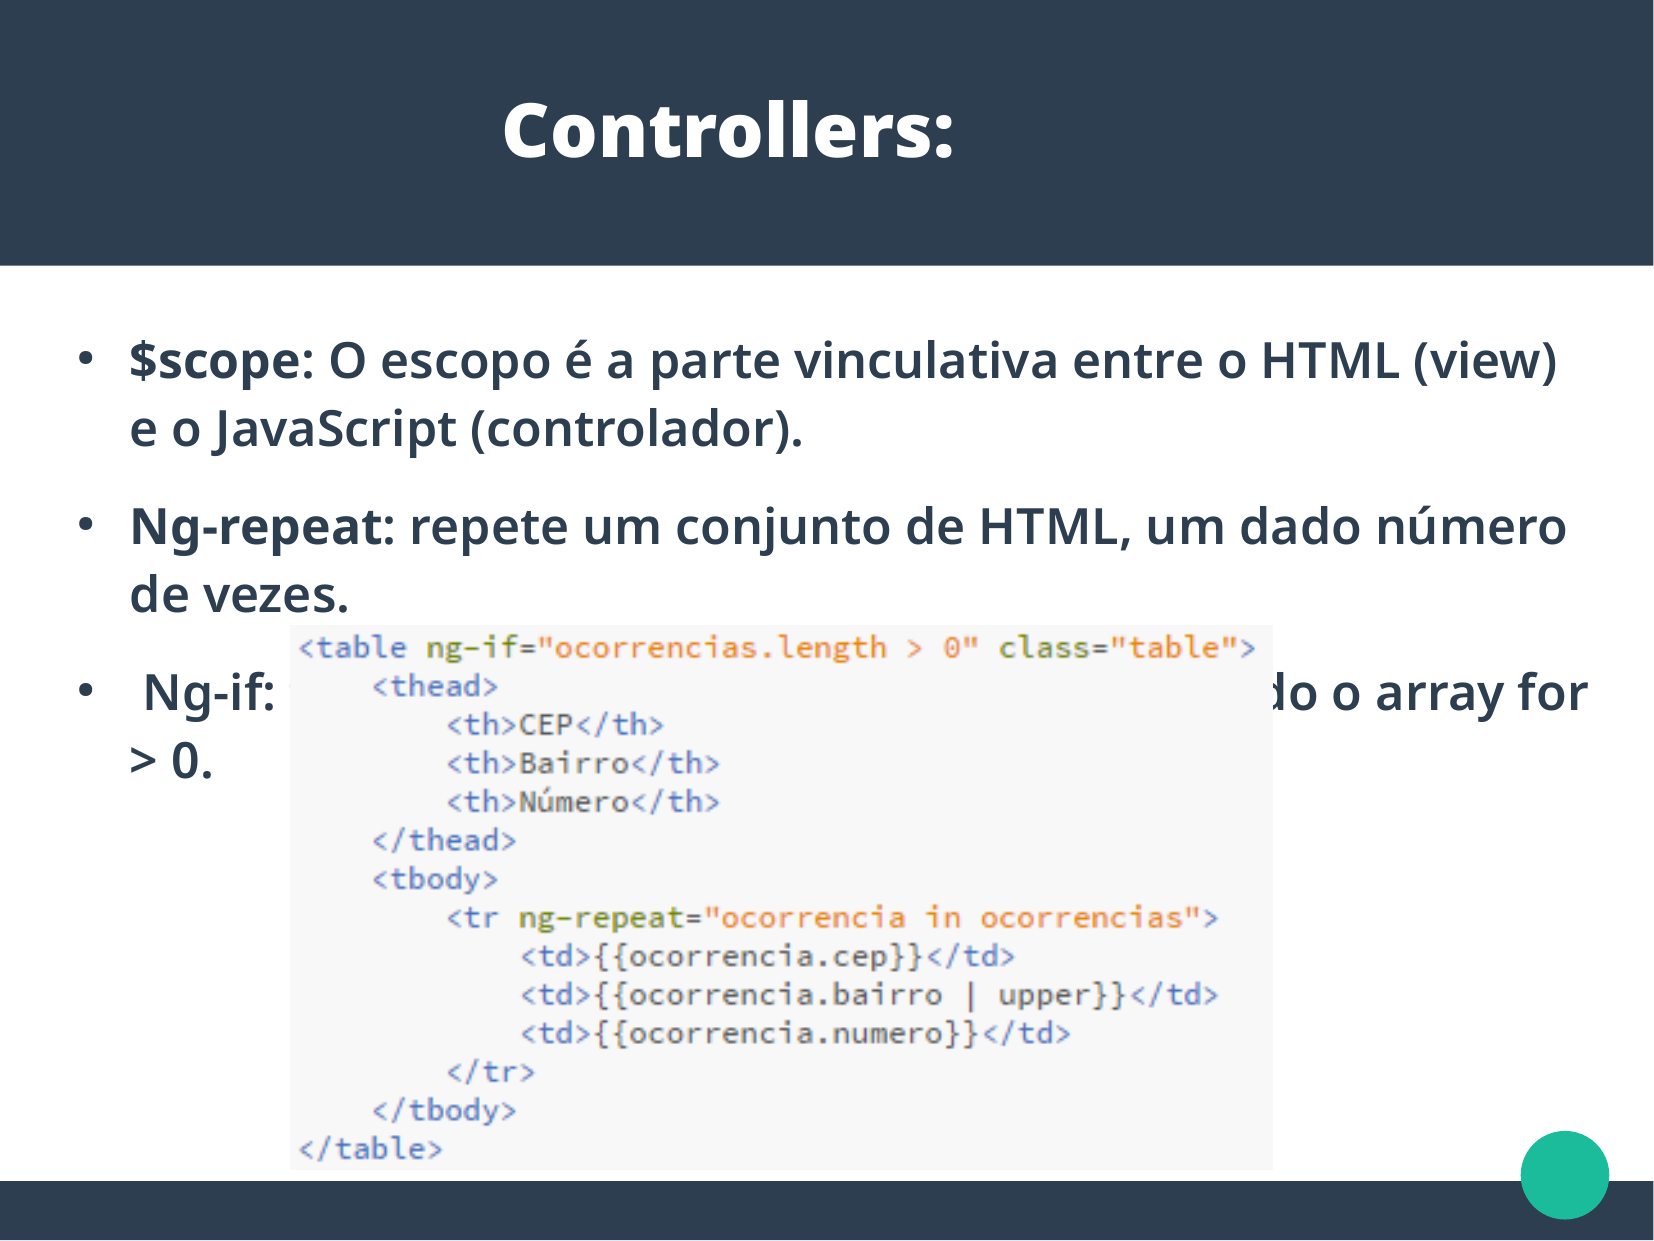

# Controllers:
$scope: O escopo é a parte vinculativa entre o HTML (view) e o JavaScript (controlador).
Ng-repeat: repete um conjunto de HTML, um dado número de vezes.
 Ng-if: foi utilizado para mostrar a tabela quando o array for > 0.